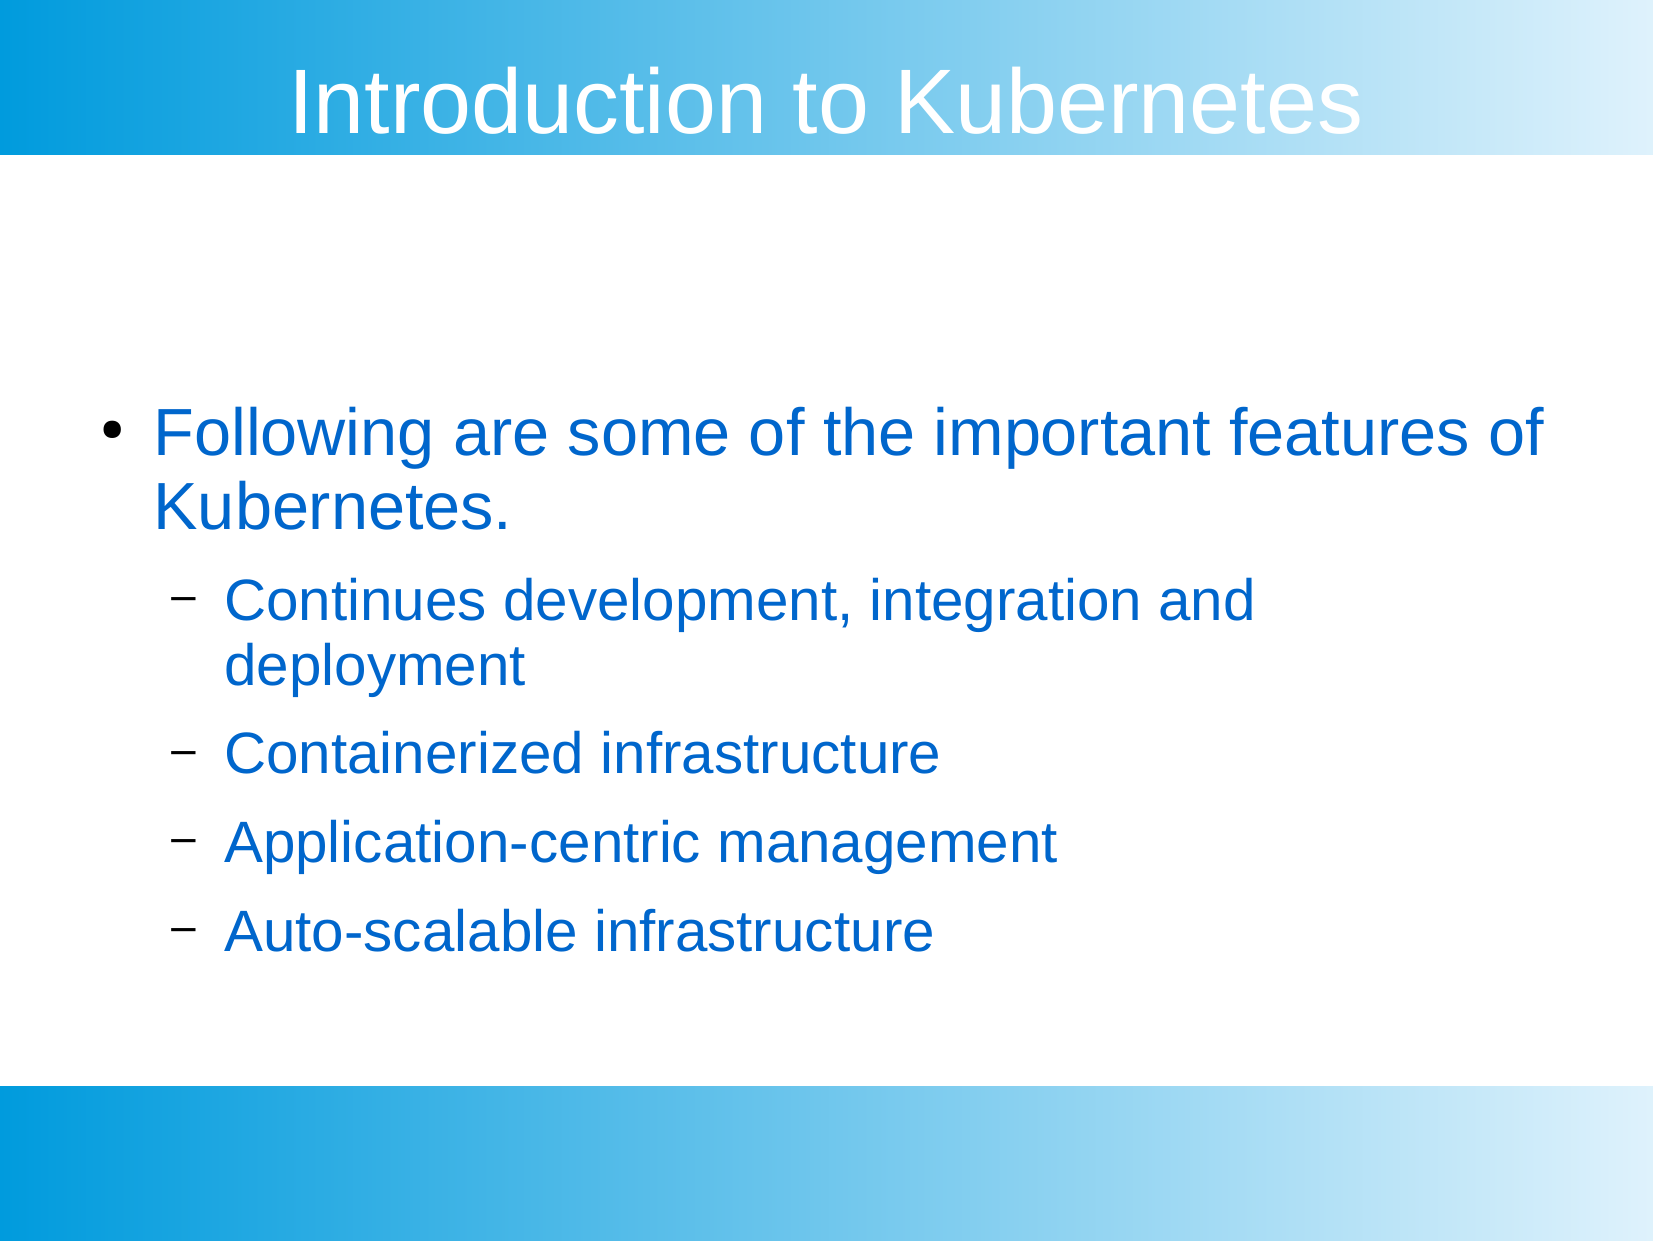

# Introduction to Kubernetes
Following are some of the important features of Kubernetes.
Continues development, integration and deployment
Containerized infrastructure
Application-centric management
Auto-scalable infrastructure